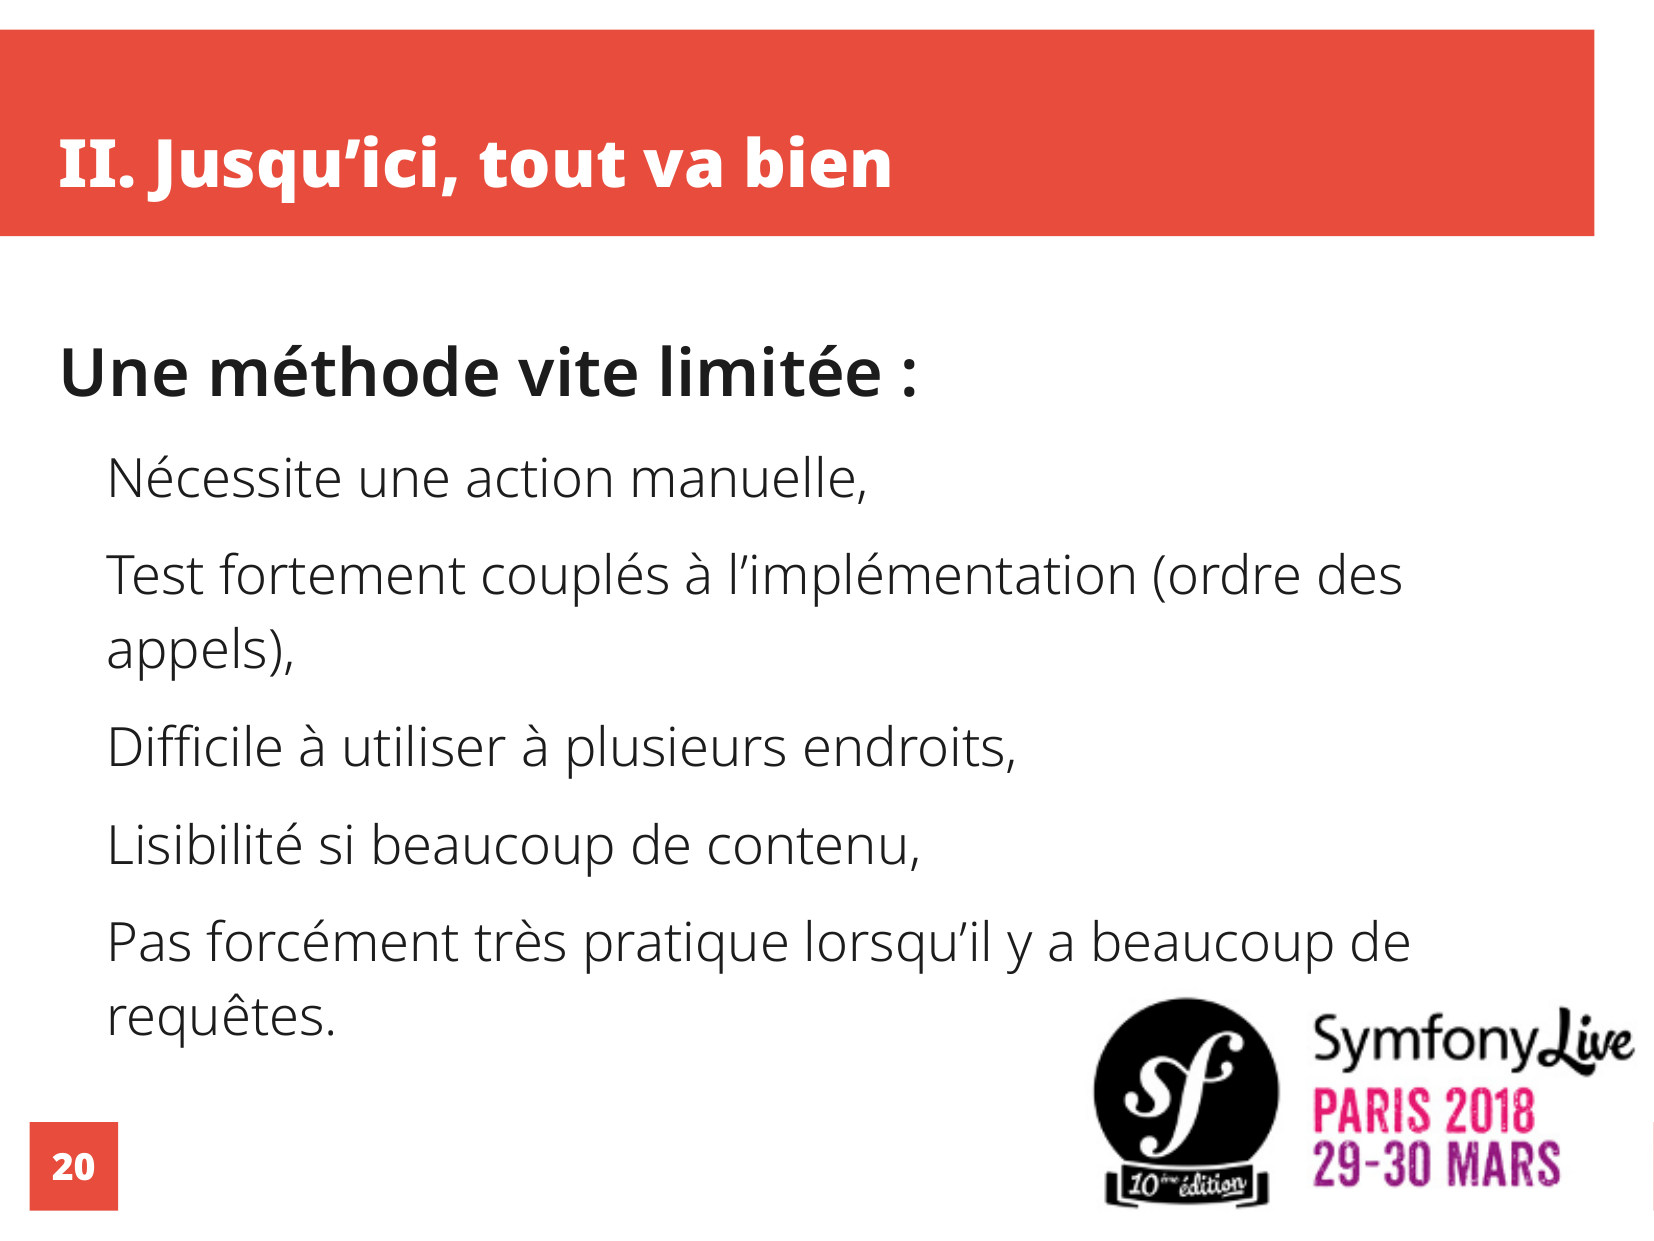

# II. Jusqu’ici, tout va bien
Une méthode vite limitée :
Nécessite une action manuelle,
Test fortement couplés à l’implémentation (ordre des appels),
Difficile à utiliser à plusieurs endroits,
Lisibilité si beaucoup de contenu,
Pas forcément très pratique lorsqu’il y a beaucoup de requêtes.
20